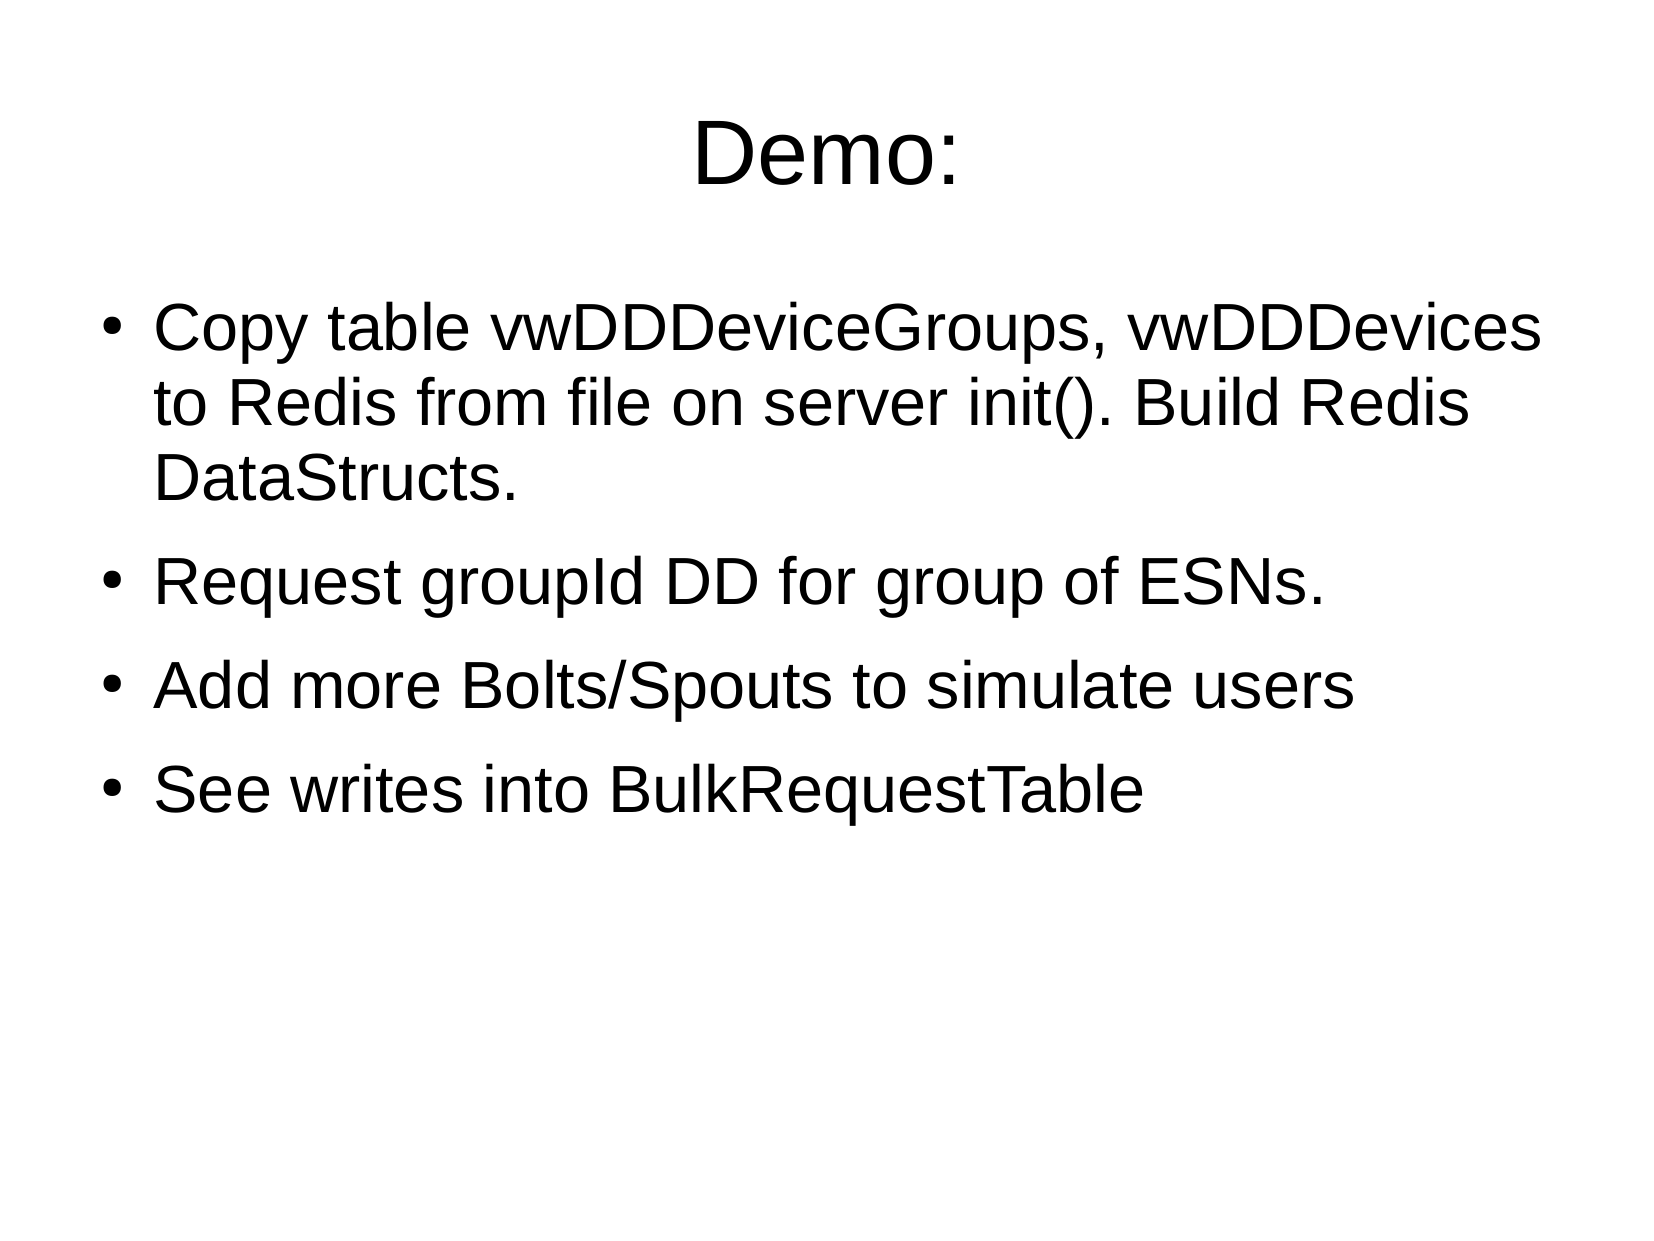

# Demo:
Copy table vwDDDeviceGroups, vwDDDevices to Redis from file on server init(). Build Redis DataStructs.
Request groupId DD for group of ESNs.
Add more Bolts/Spouts to simulate users
See writes into BulkRequestTable